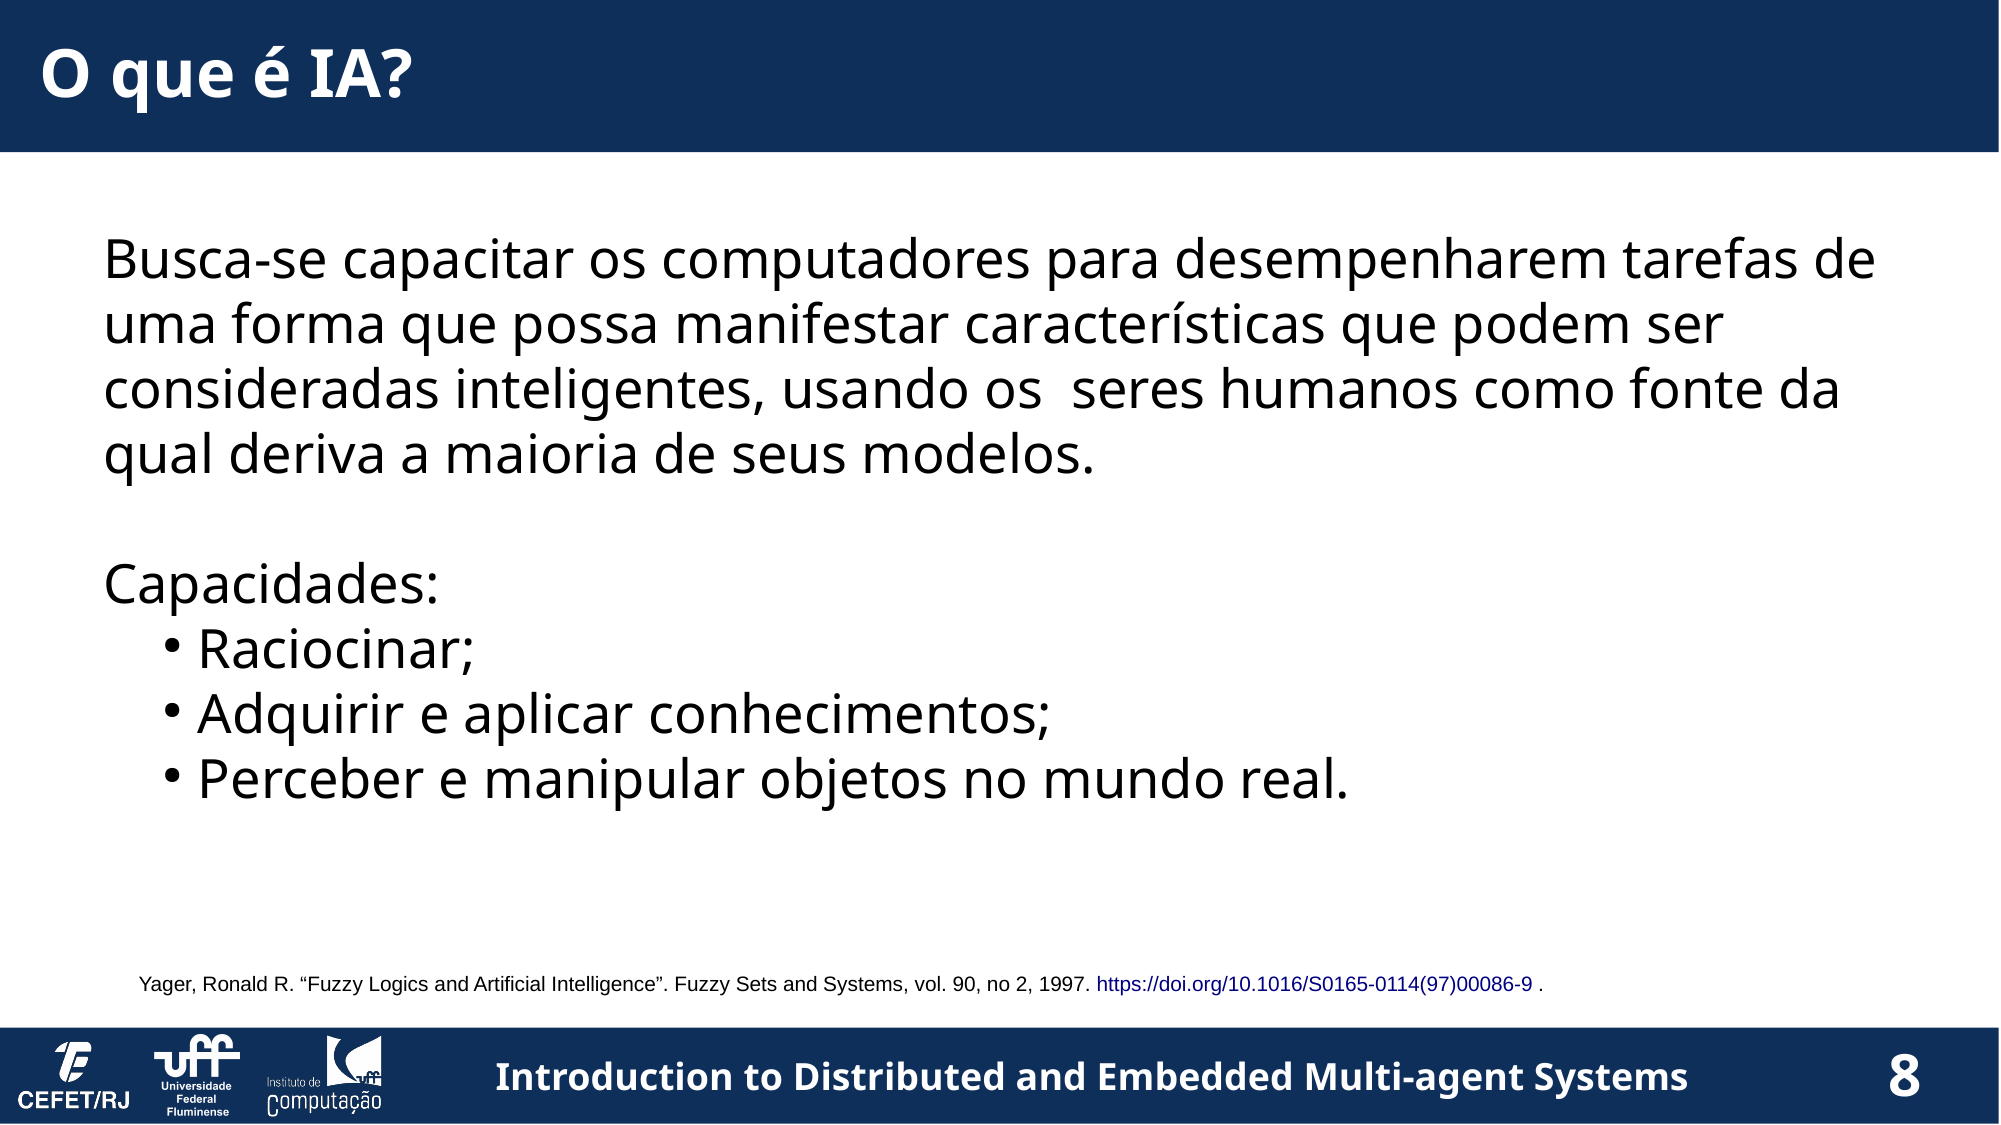

O que é IA?
Busca-se capacitar os computadores para desempenharem tarefas de uma forma que possa manifestar características que podem ser consideradas inteligentes, usando os seres humanos como fonte da qual deriva a maioria de seus modelos.
Capacidades:
Raciocinar;
Adquirir e aplicar conhecimentos;
Perceber e manipular objetos no mundo real.
Yager, Ronald R. “Fuzzy Logics and Artificial Intelligence”. Fuzzy Sets and Systems, vol. 90, no 2, 1997. https://doi.org/10.1016/S0165-0114(97)00086-9 .